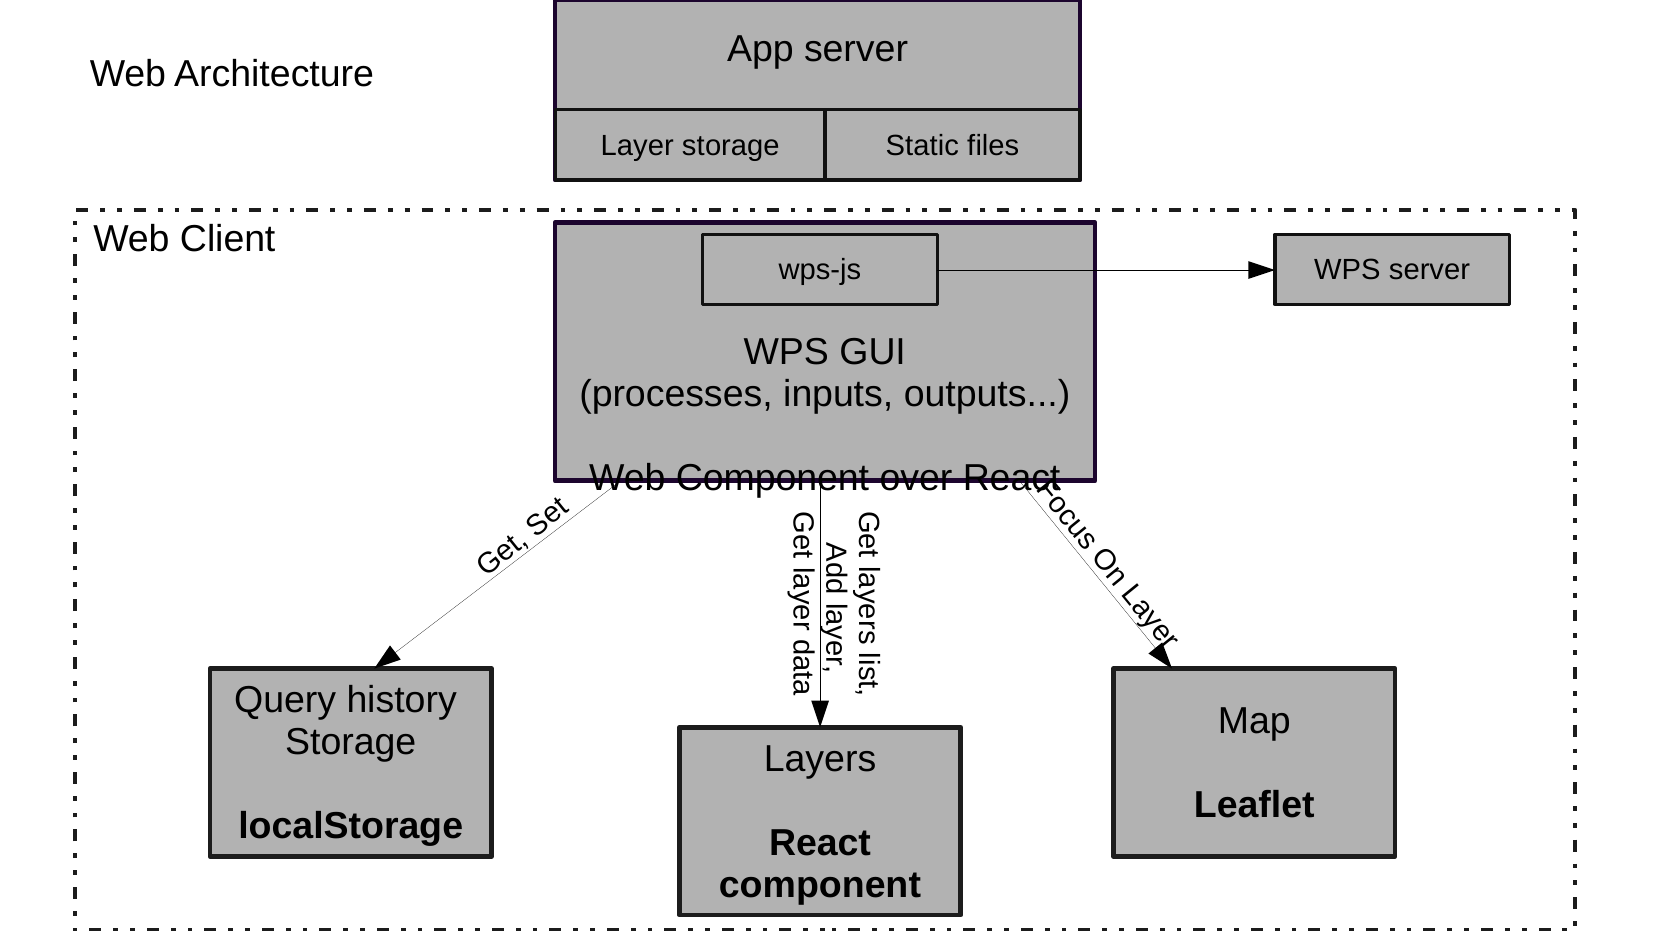

App server
Web Architecture
Layer storage
Static files
Web Client
WPS GUI
(processes, inputs, outputs...)
Web Component over React
WPS server
wps-js
Get layers list,
 Add layer,
Get layer data
Focus On Layer
Get, Set
Query history
Storage
localStorage
Map
Leaflet
Layers
React
component